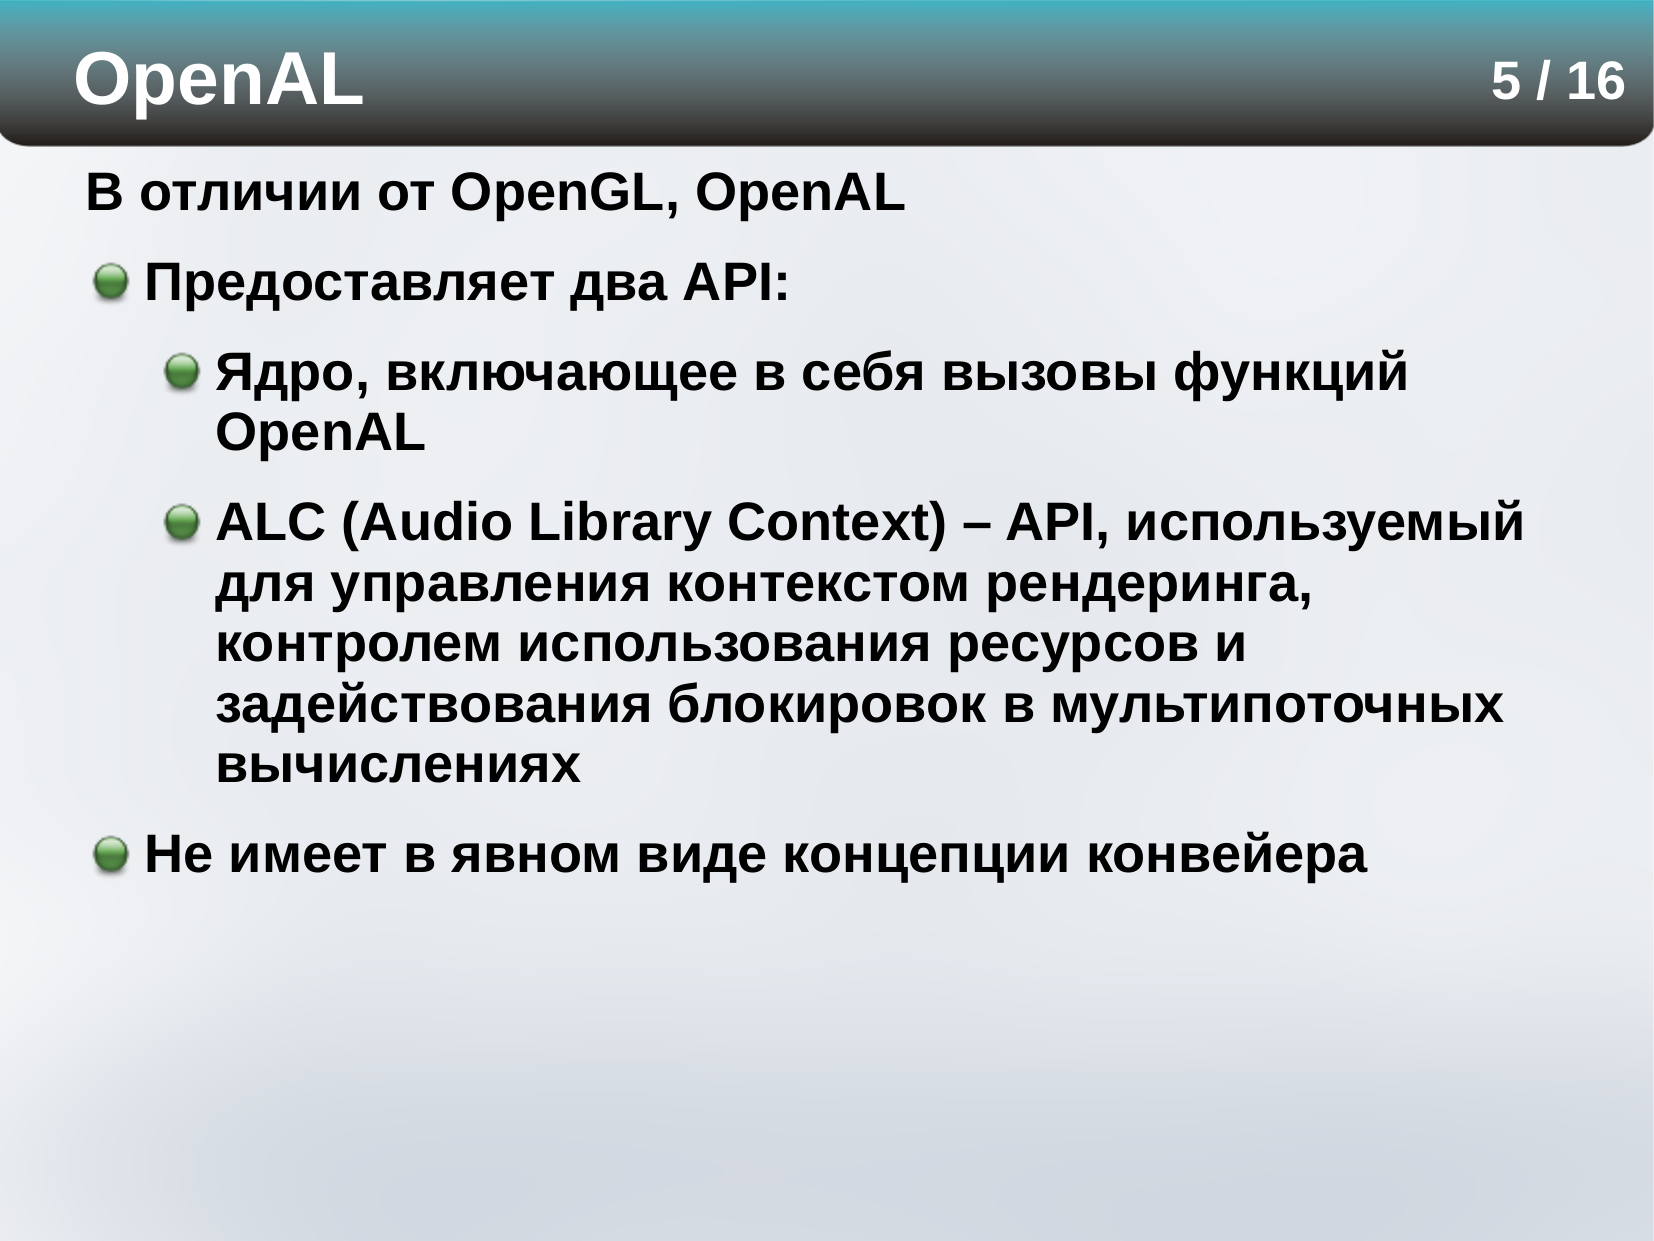

OpenAL
В отличии от OpenGL, OpenAL
Предоставляет два API:
Ядро, включающее в себя вызовы функций OpenAL
ALC (Audio Library Context) – API, используемый для управления контекстом рендеринга, контролем использования ресурсов и задействования блокировок в мультипоточных вычислениях
Не имеет в явном виде концепции конвейера